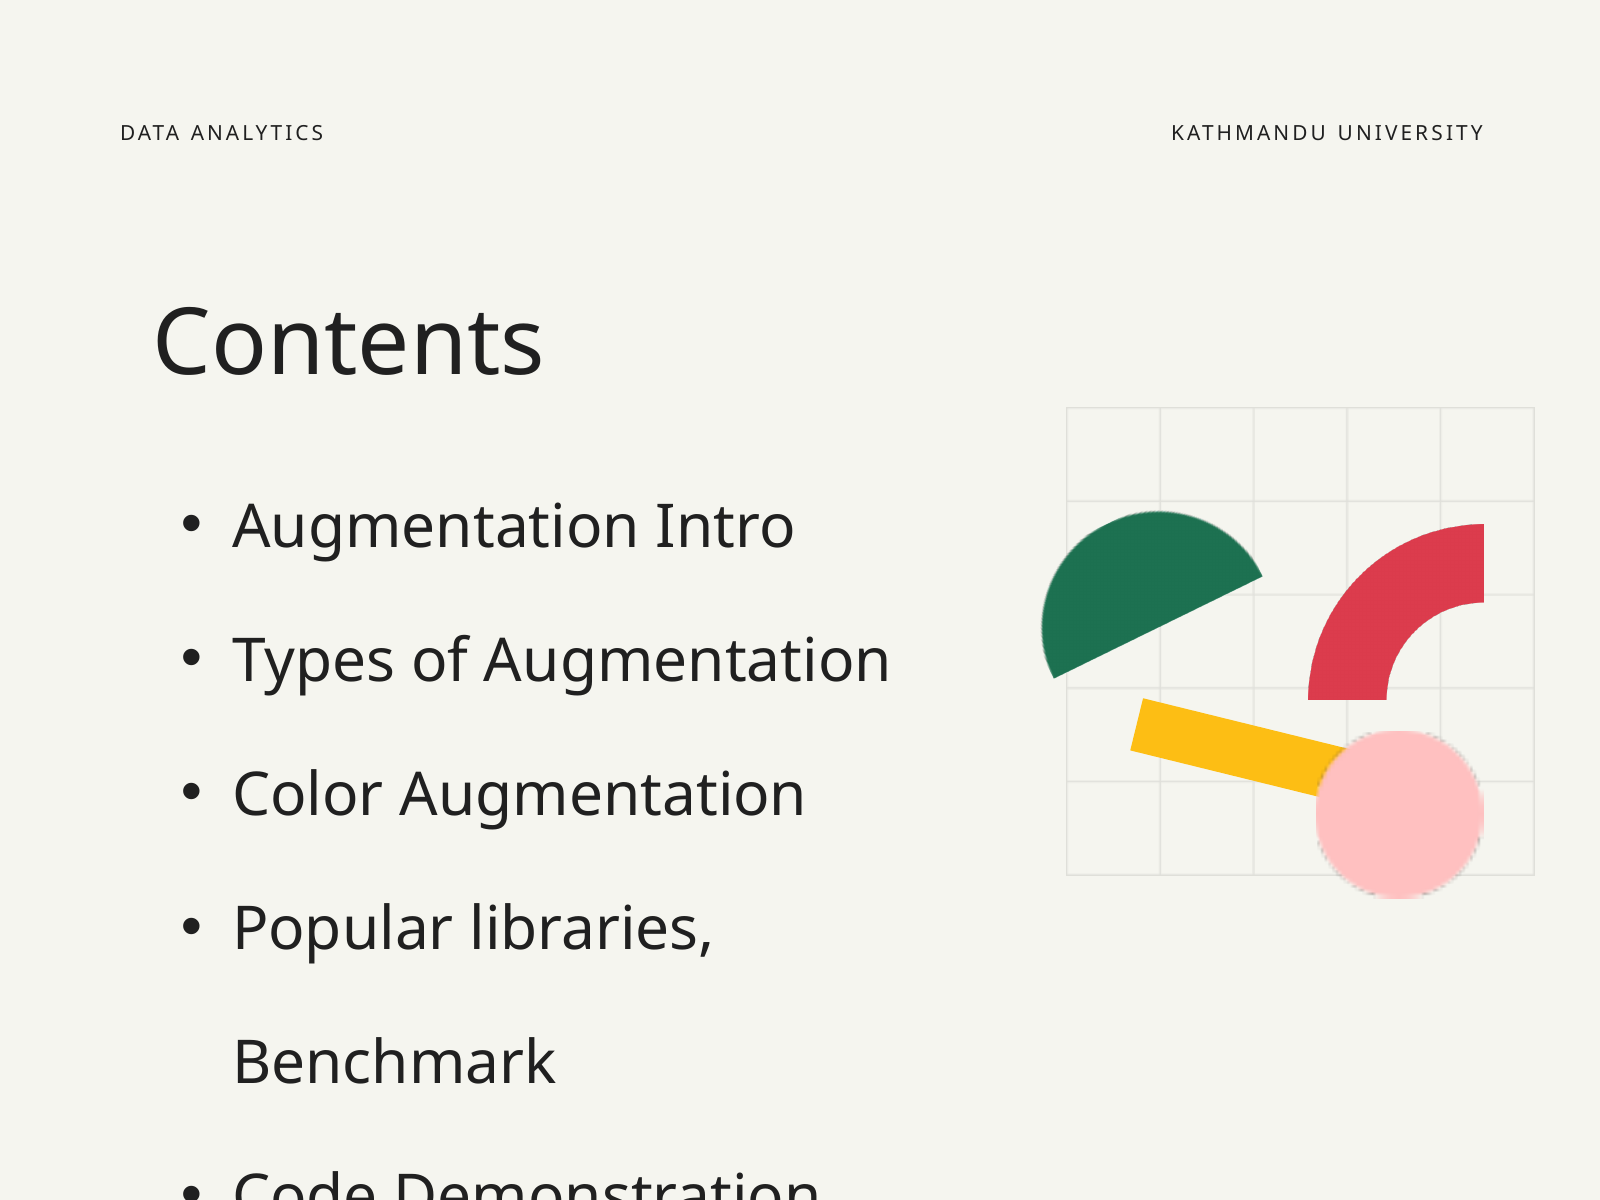

DATA ANALYTICS
KATHMANDU UNIVERSITY
Contents
Augmentation Intro
Types of Augmentation
Color Augmentation
Popular libraries, Benchmark
Code Demonstration